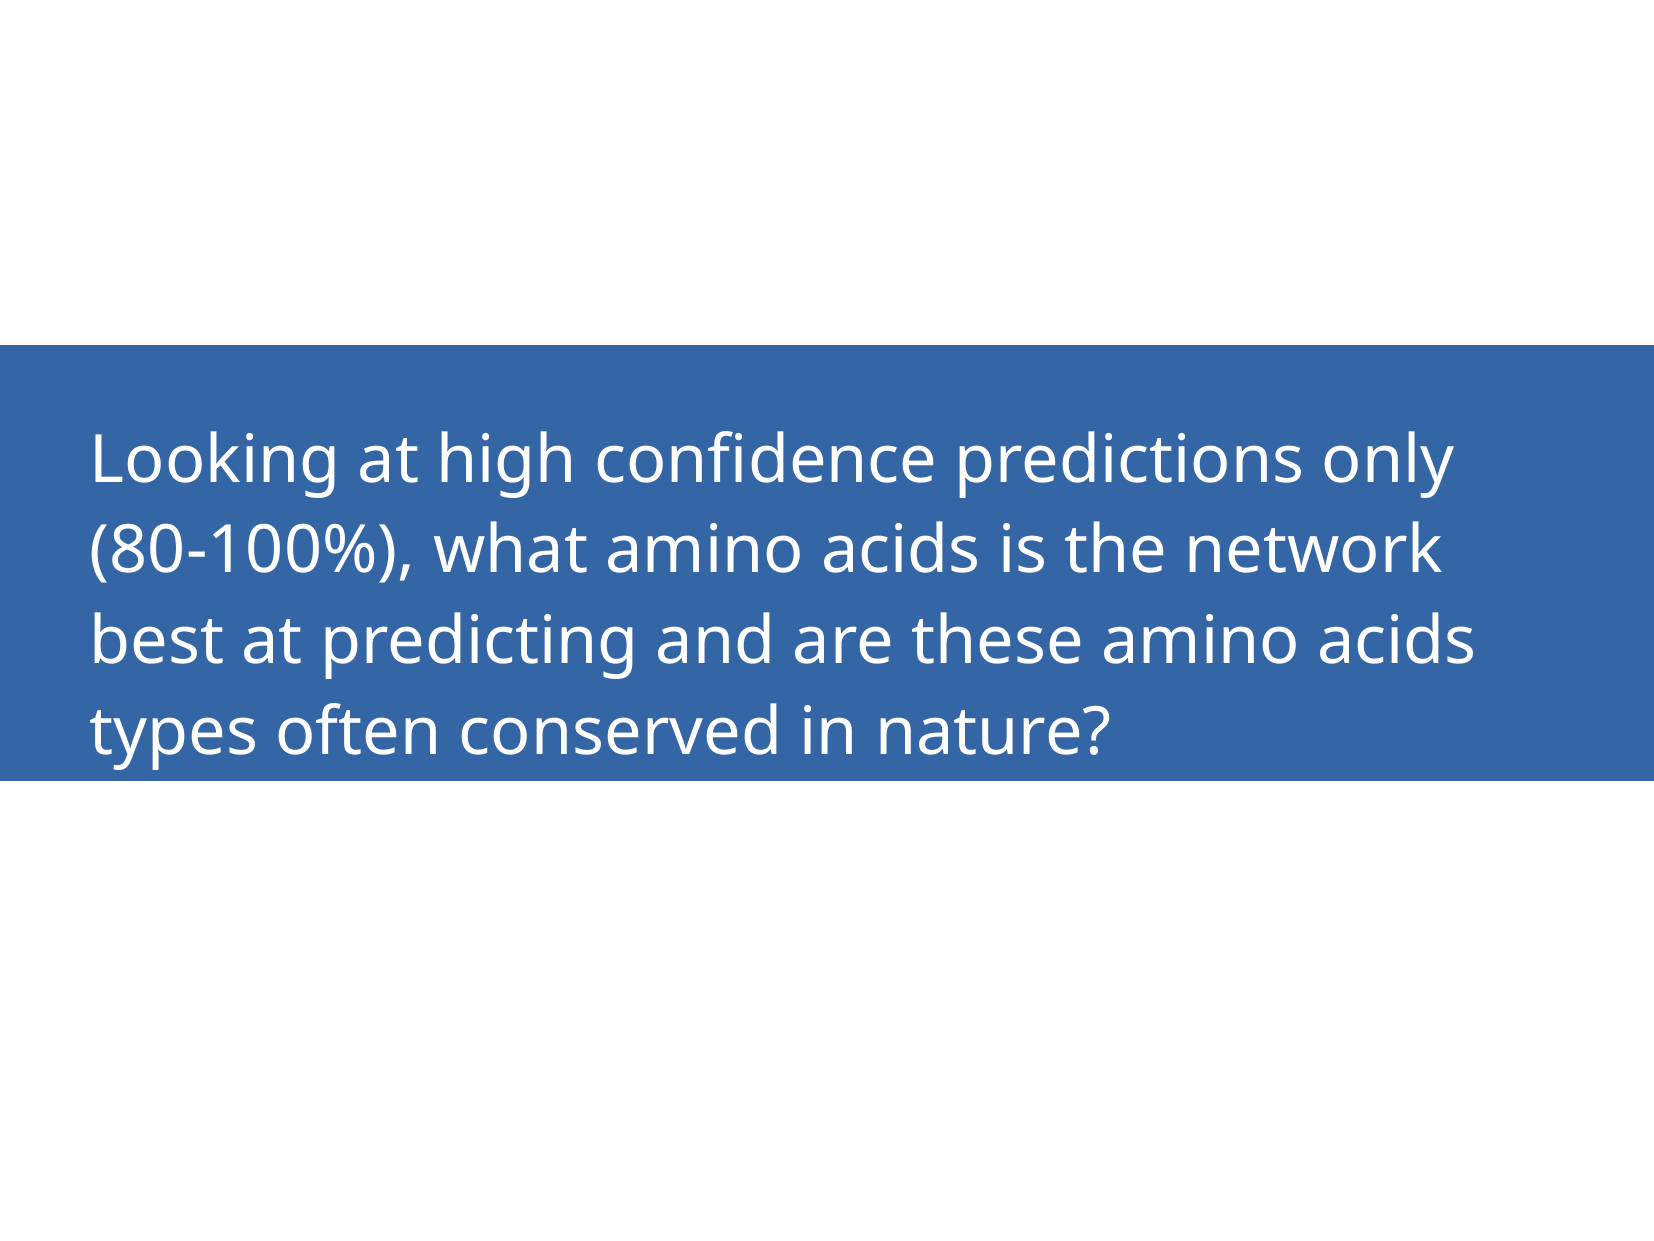

Looking at high confidence predictions only (80-100%), what amino acids is the network best at predicting and are these amino acids types often conserved in nature?